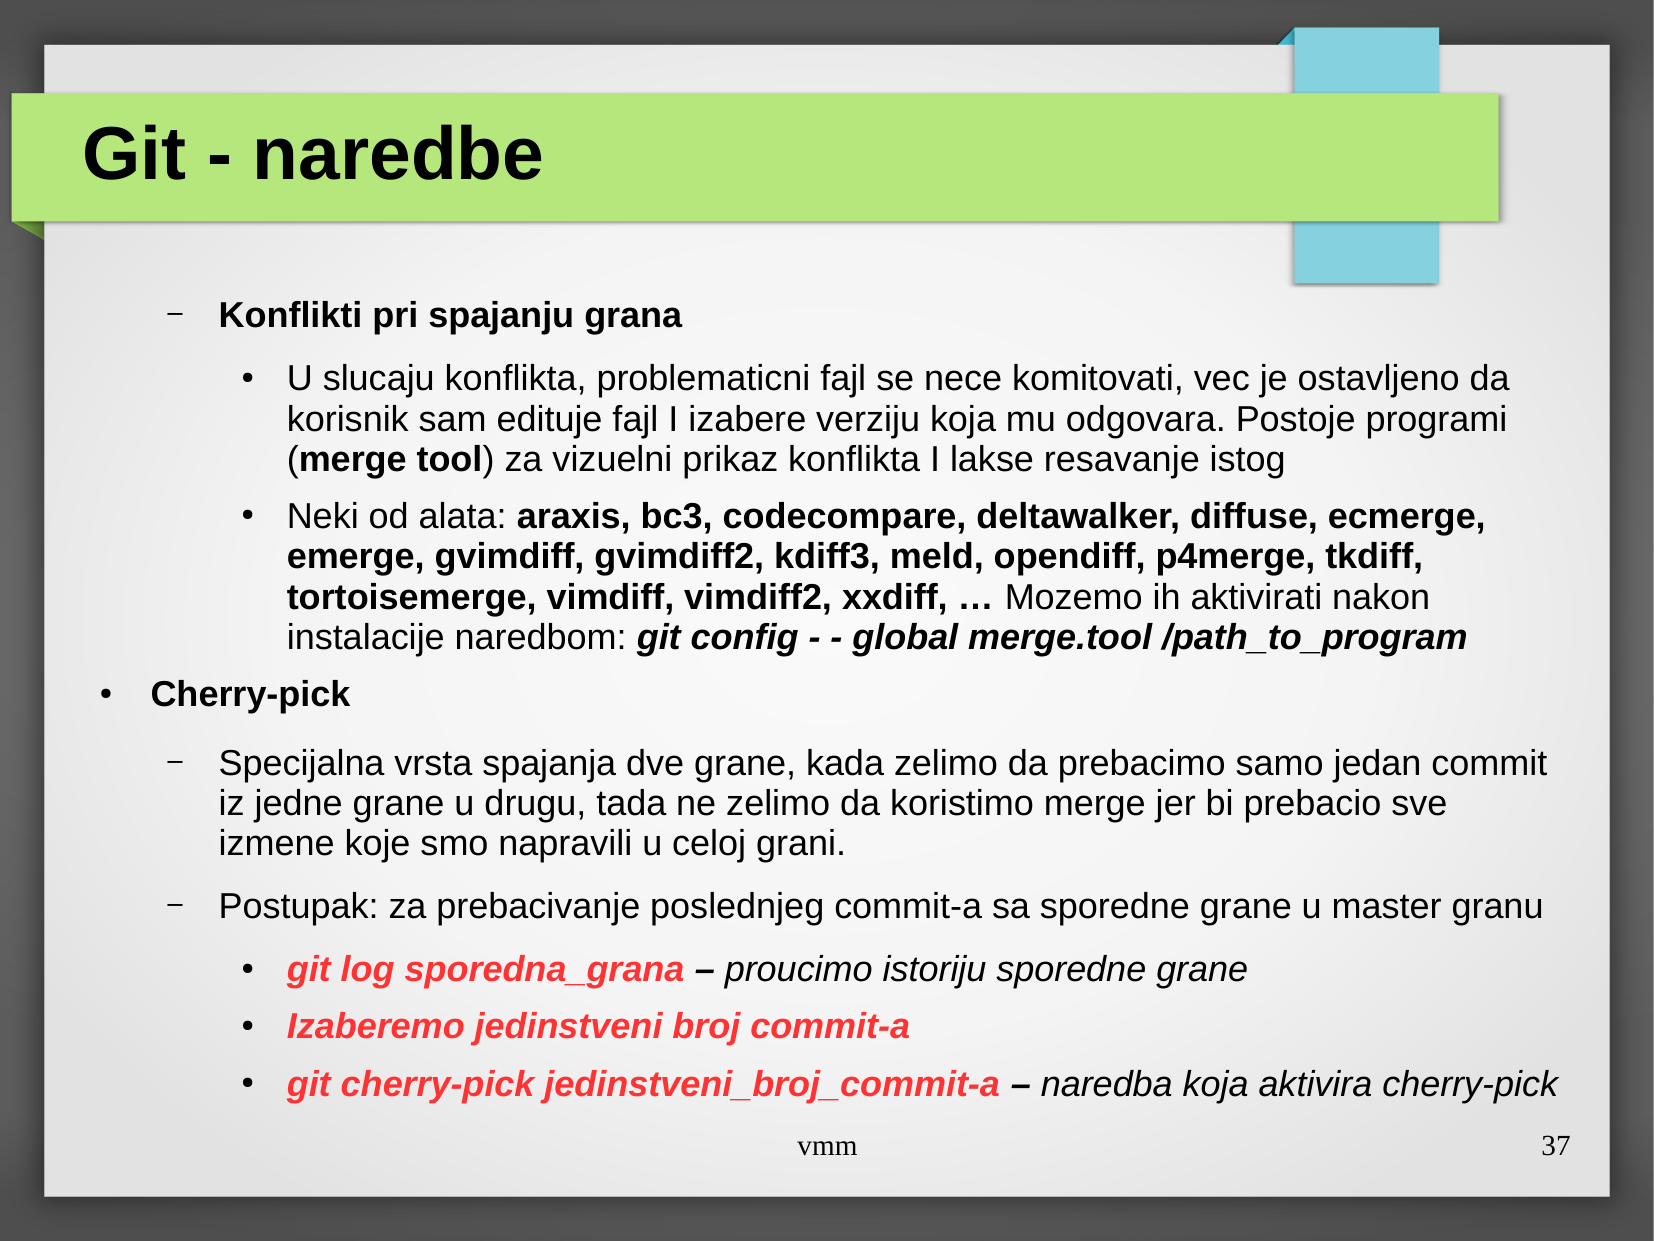

# Git - naredbe
Konflikti pri spajanju grana
U slucaju konflikta, problematicni fajl se nece komitovati, vec je ostavljeno da korisnik sam edituje fajl I izabere verziju koja mu odgovara. Postoje programi (merge tool) za vizuelni prikaz konflikta I lakse resavanje istog
Neki od alata: araxis, bc3, codecompare, deltawalker, diffuse, ecmerge, emerge, gvimdiff, gvimdiff2, kdiff3, meld, opendiff, p4merge, tkdiff, tortoisemerge, vimdiff, vimdiff2, xxdiff, … Mozemo ih aktivirati nakon instalacije naredbom: git config - - global merge.tool /path_to_program
Cherry-pick
Specijalna vrsta spajanja dve grane, kada zelimo da prebacimo samo jedan commit iz jedne grane u drugu, tada ne zelimo da koristimo merge jer bi prebacio sve izmene koje smo napravili u celoj grani.
Postupak: za prebacivanje poslednjeg commit-a sa sporedne grane u master granu
git log sporedna_grana – proucimo istoriju sporedne grane
Izaberemo jedinstveni broj commit-a
git cherry-pick jedinstveni_broj_commit-a – naredba koja aktivira cherry-pick
vmm
37